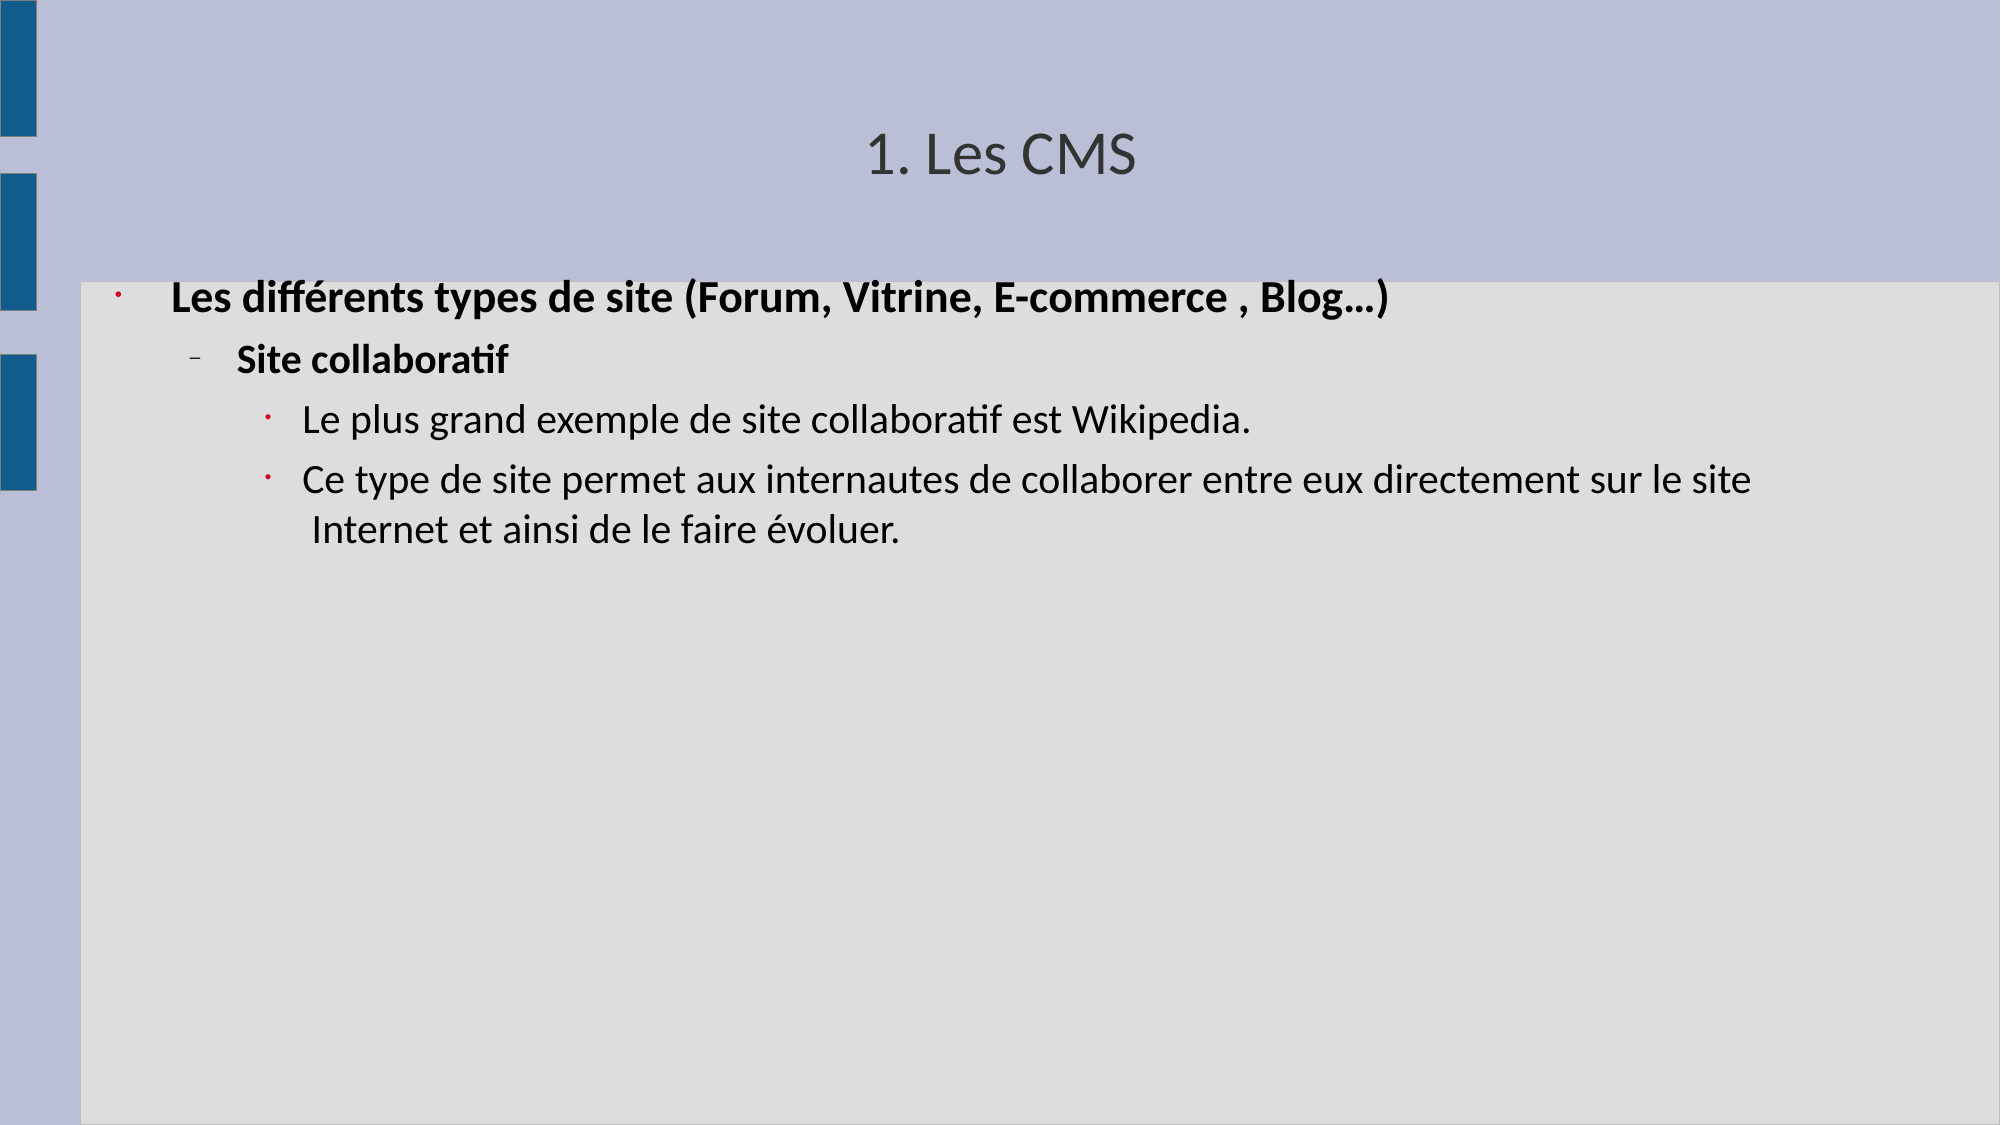

# 1. Les CMS
Les différents types de site (Forum, Vitrine, E-commerce , Blog…)
Site collaboratif
Le plus grand exemple de site collaboratif est Wikipedia.
Ce type de site permet aux internautes de collaborer entre eux directement sur le site Internet et ainsi de le faire évoluer.